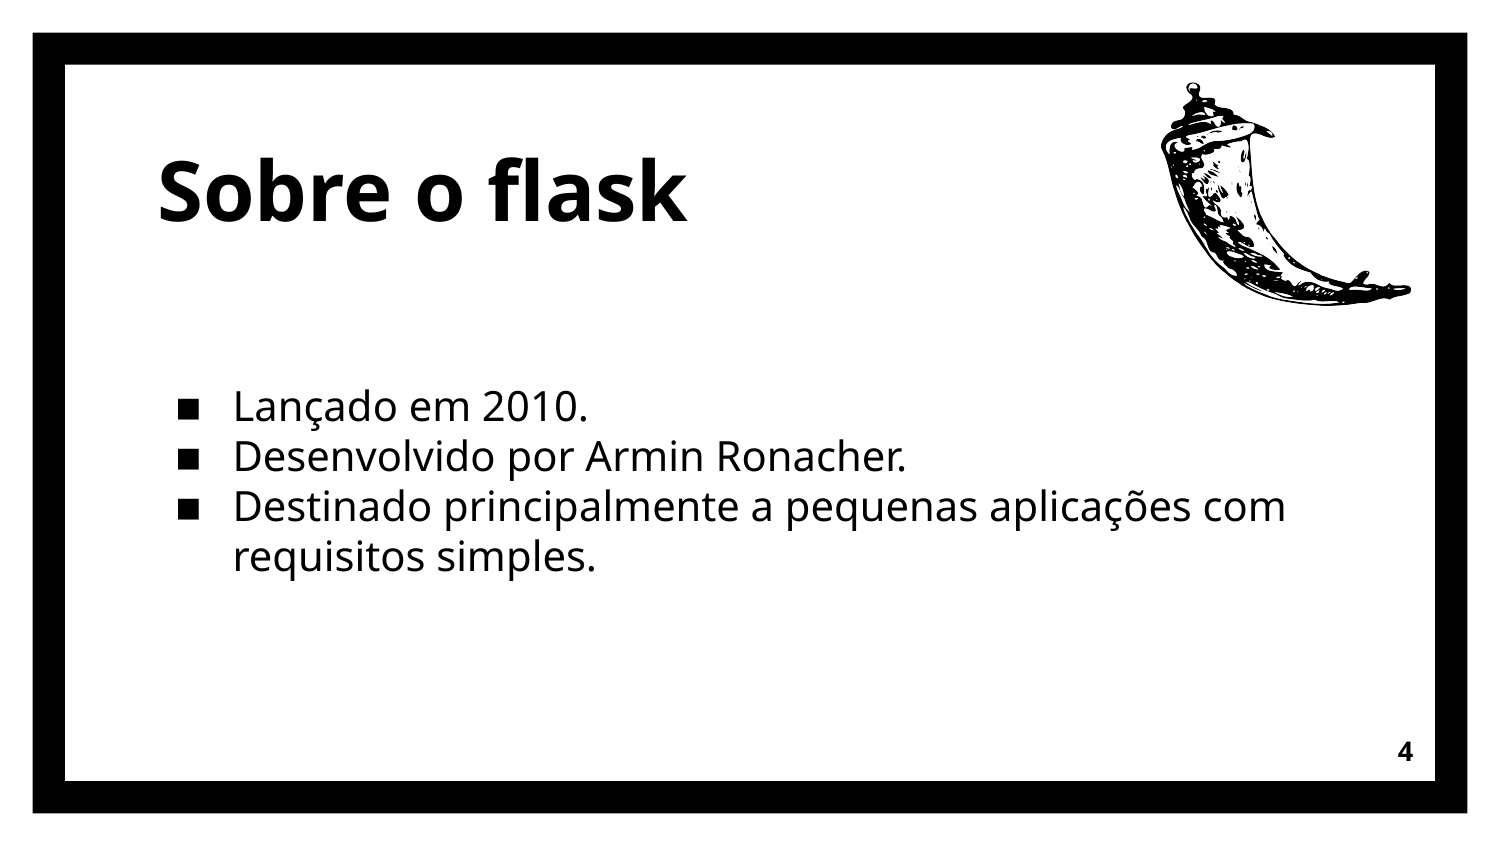

# Sobre o flask
Lançado em 2010.
Desenvolvido por Armin Ronacher.
Destinado principalmente a pequenas aplicações com requisitos simples.